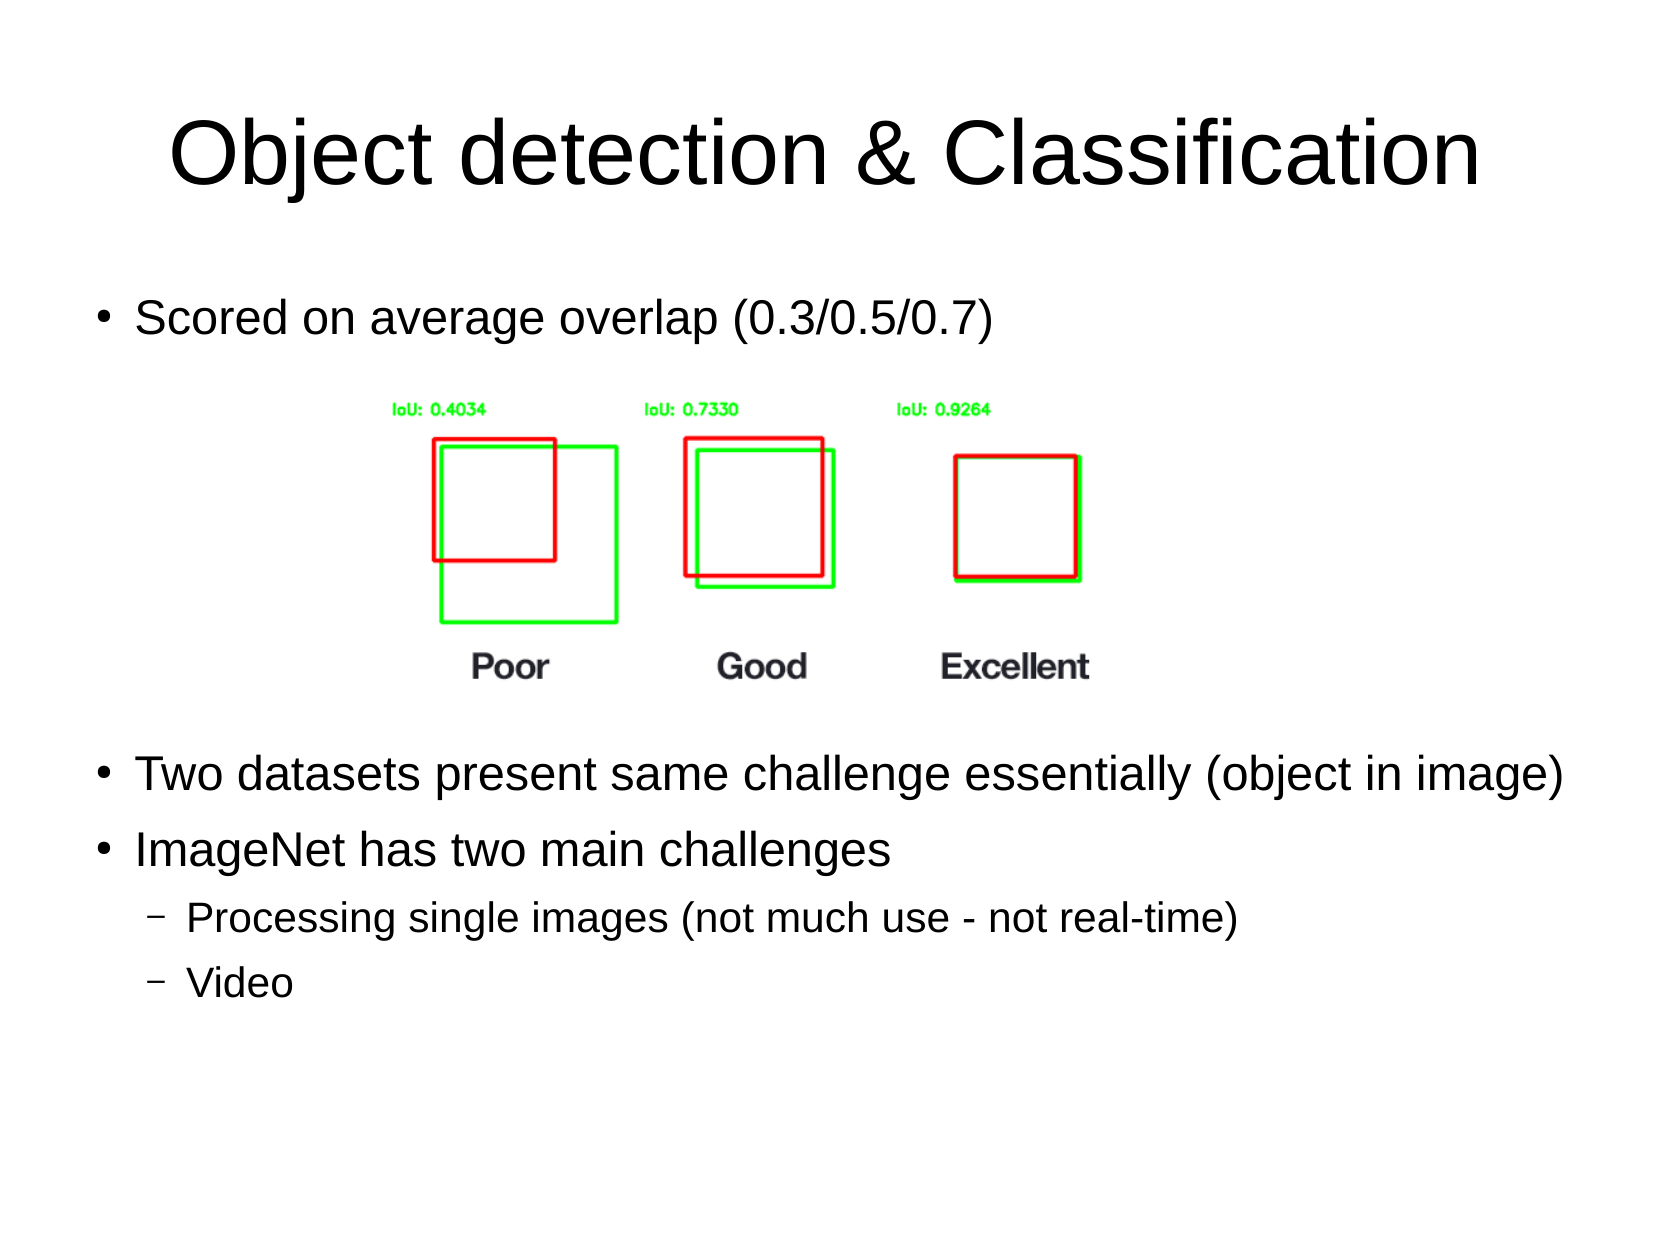

# Object detection & Classification
Scored on average overlap (0.3/0.5/0.7)
Two datasets present same challenge essentially (object in image)
ImageNet has two main challenges
Processing single images (not much use - not real-time)
Video